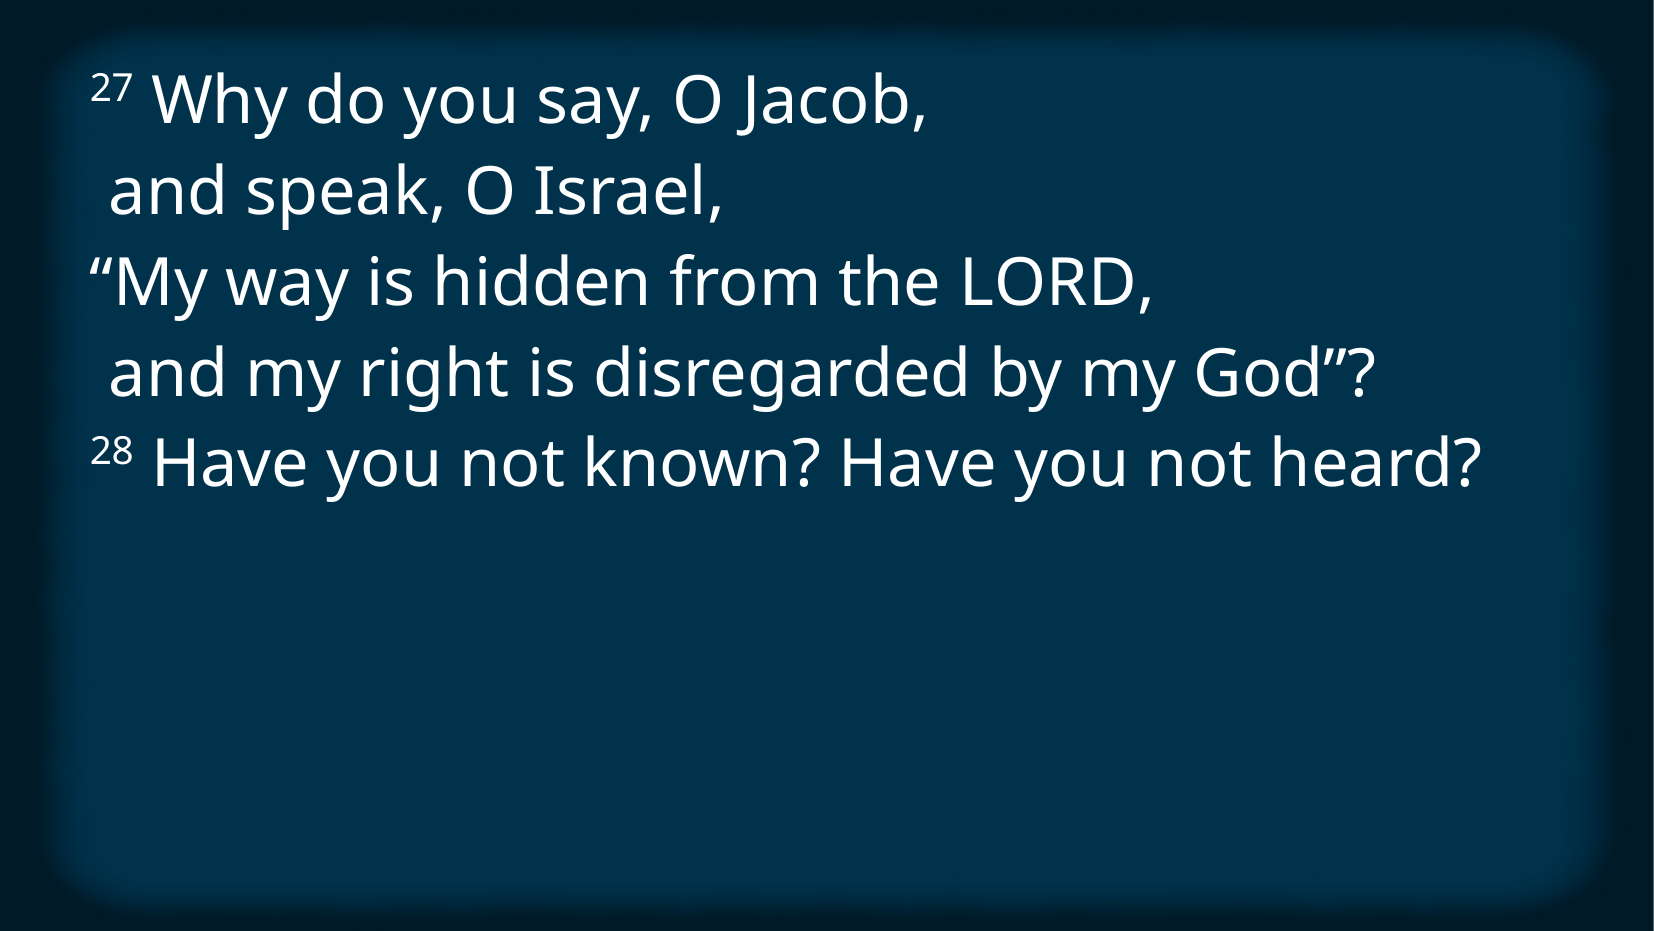

27 Why do you say, O Jacob,
and speak, O Israel,
“My way is hidden from the LORD,
and my right is disregarded by my God”?
28 Have you not known? Have you not heard?